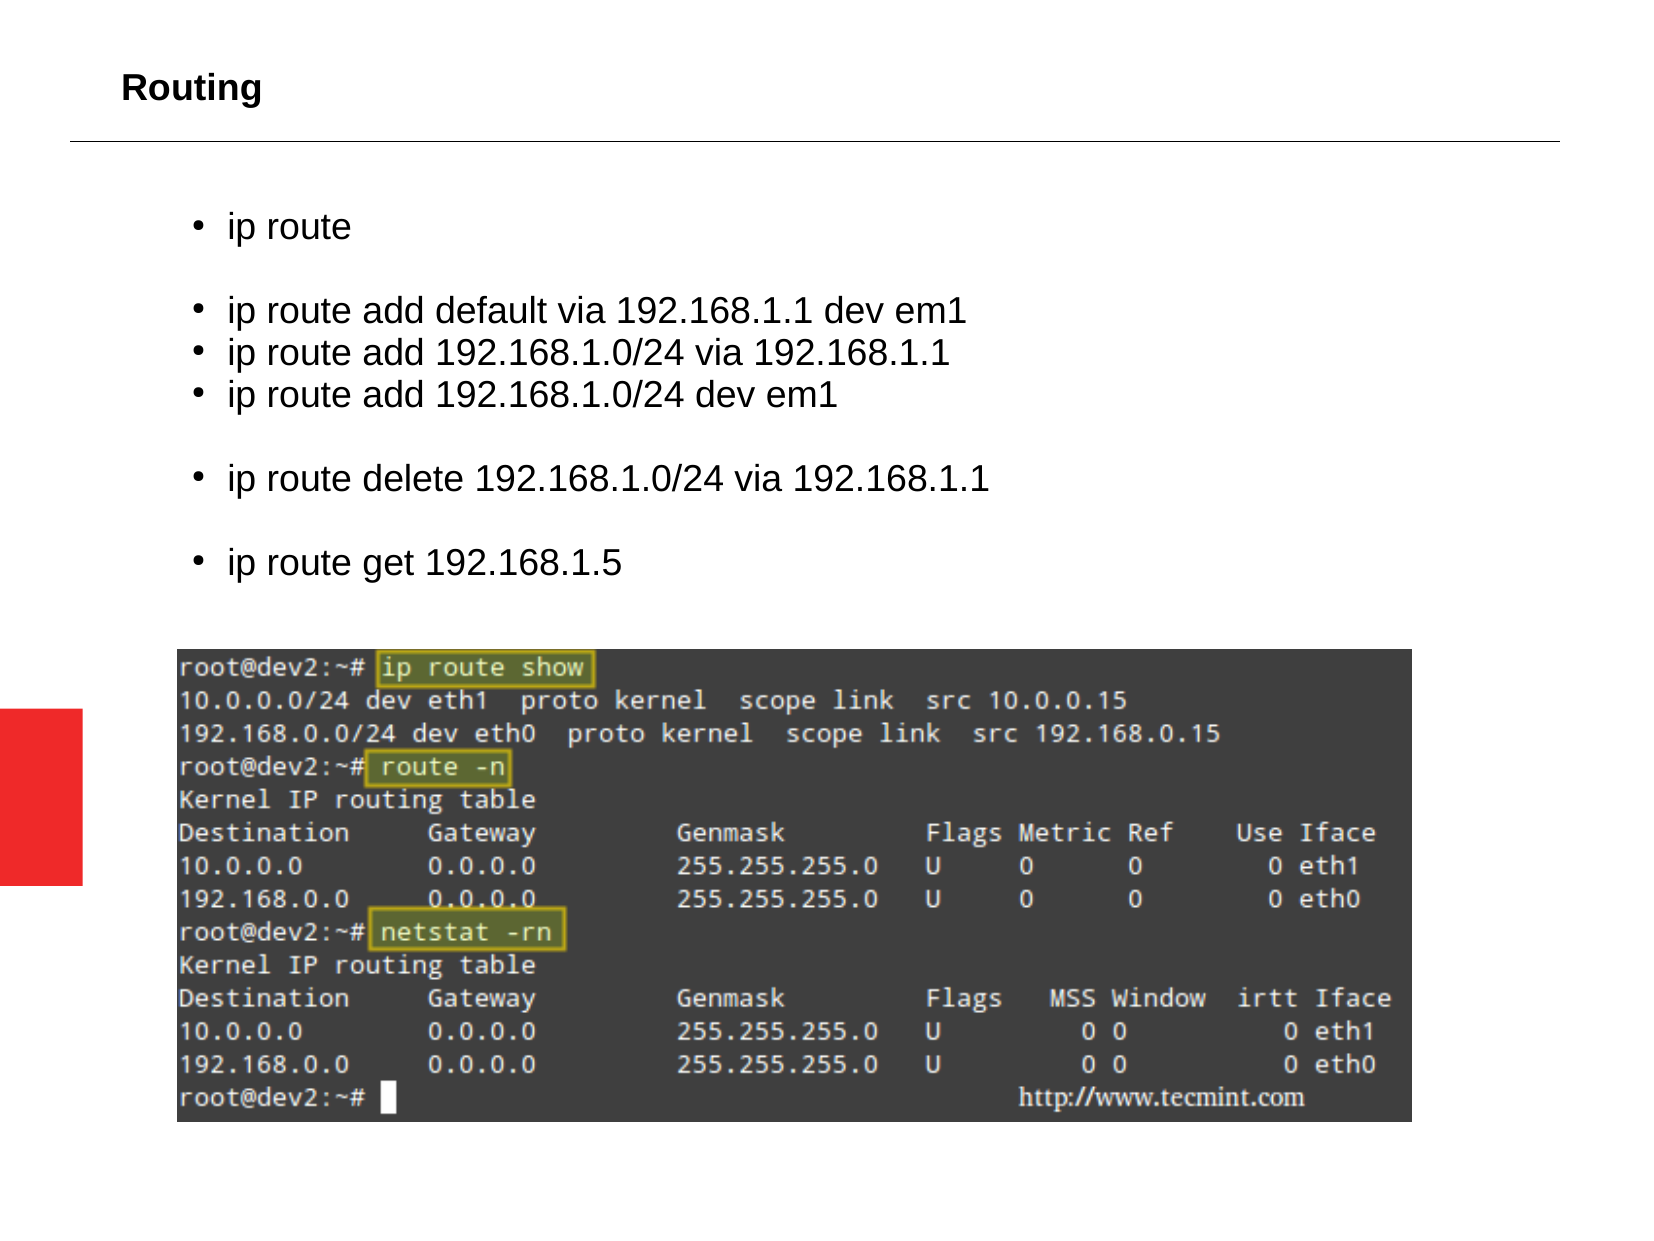

Routing
ip route
ip route add default via 192.168.1.1 dev em1
ip route add 192.168.1.0/24 via 192.168.1.1
ip route add 192.168.1.0/24 dev em1
ip route delete 192.168.1.0/24 via 192.168.1.1
ip route get 192.168.1.5